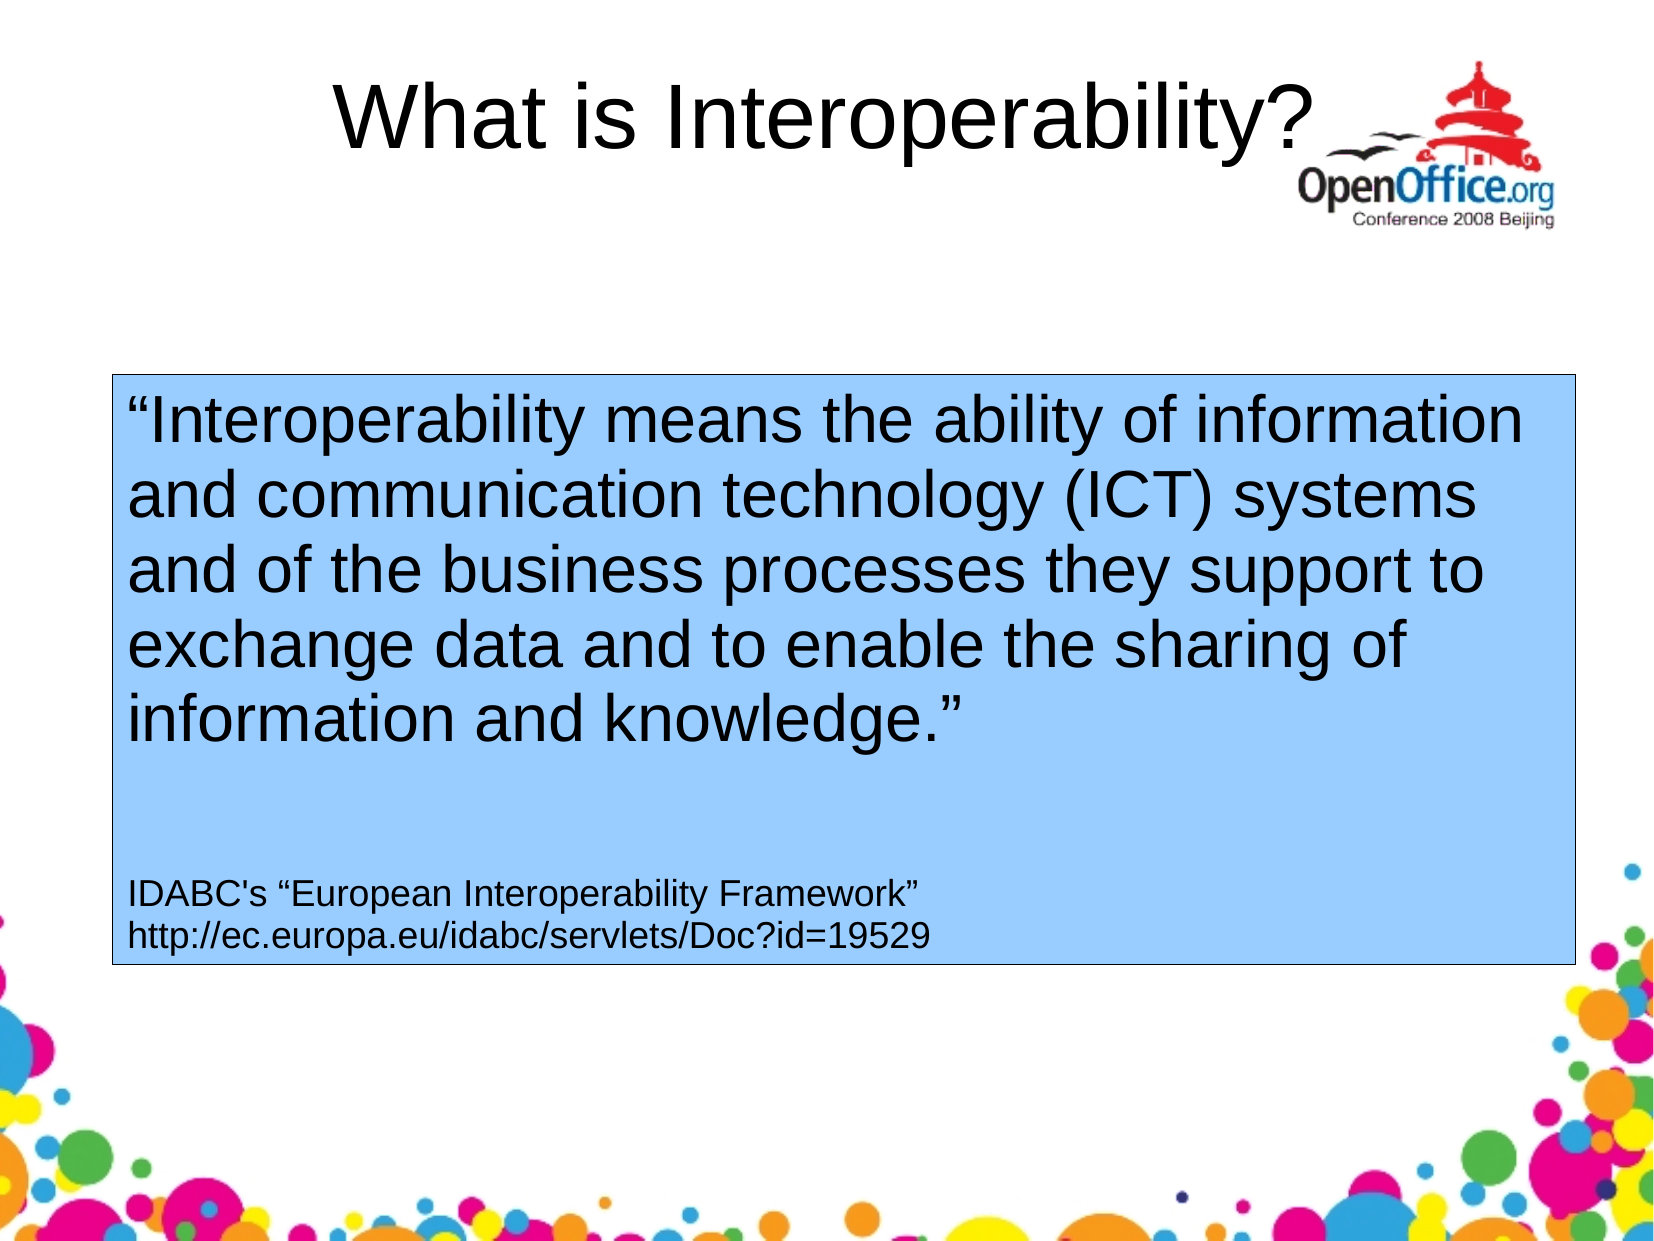

# What is Interoperability?
“Interoperability means the ability of information and communication technology (ICT) systems and of the business processes they support to exchange data and to enable the sharing of information and knowledge.”
IDABC's “European Interoperability Framework”
http://ec.europa.eu/idabc/servlets/Doc?id=19529